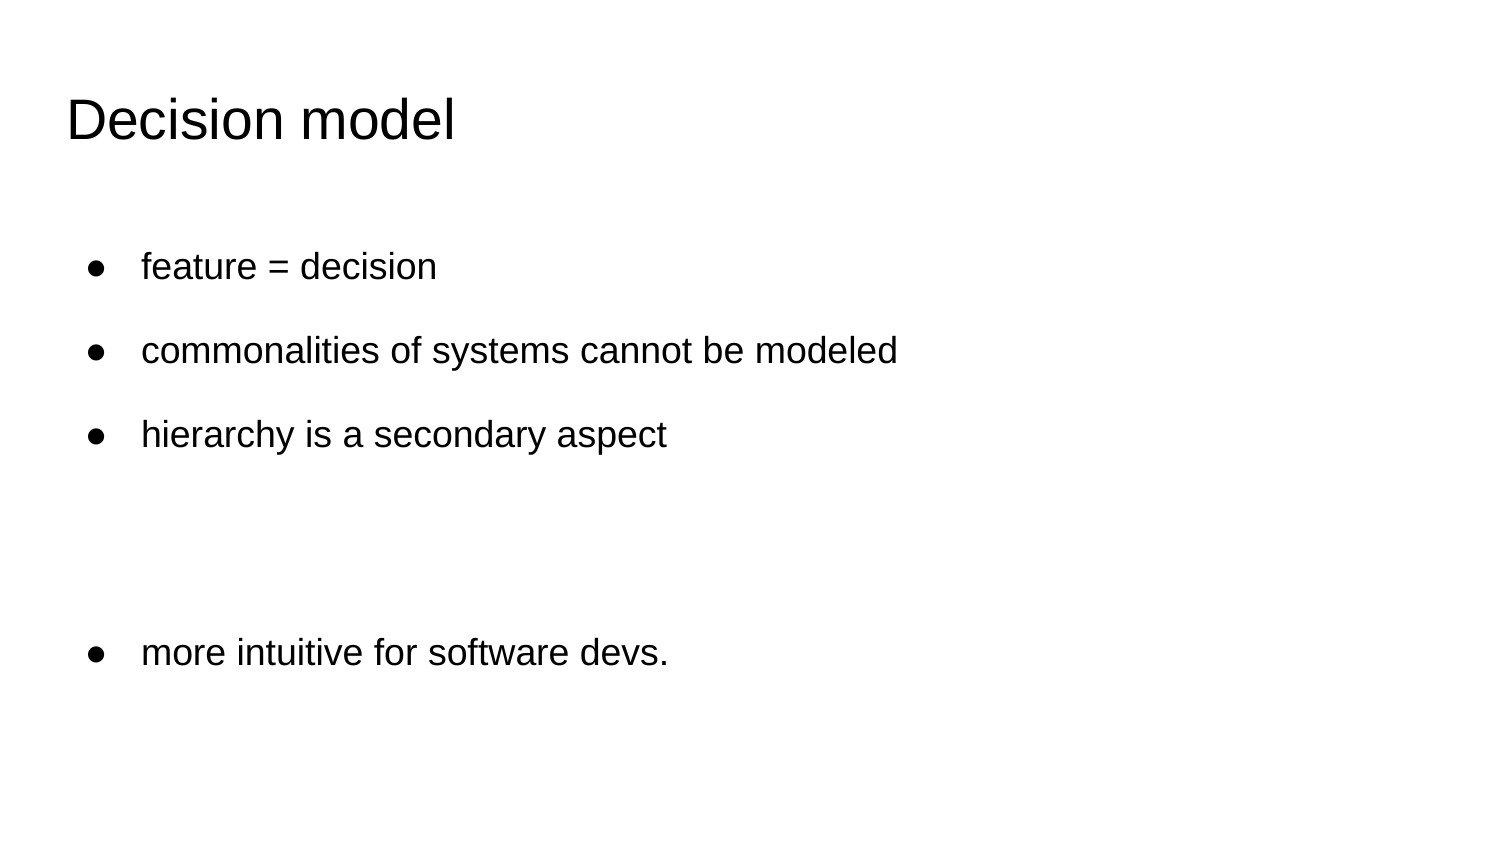

# Decision model
feature = decision
commonalities of systems cannot be modeled
hierarchy is a secondary aspect
more intuitive for software devs.